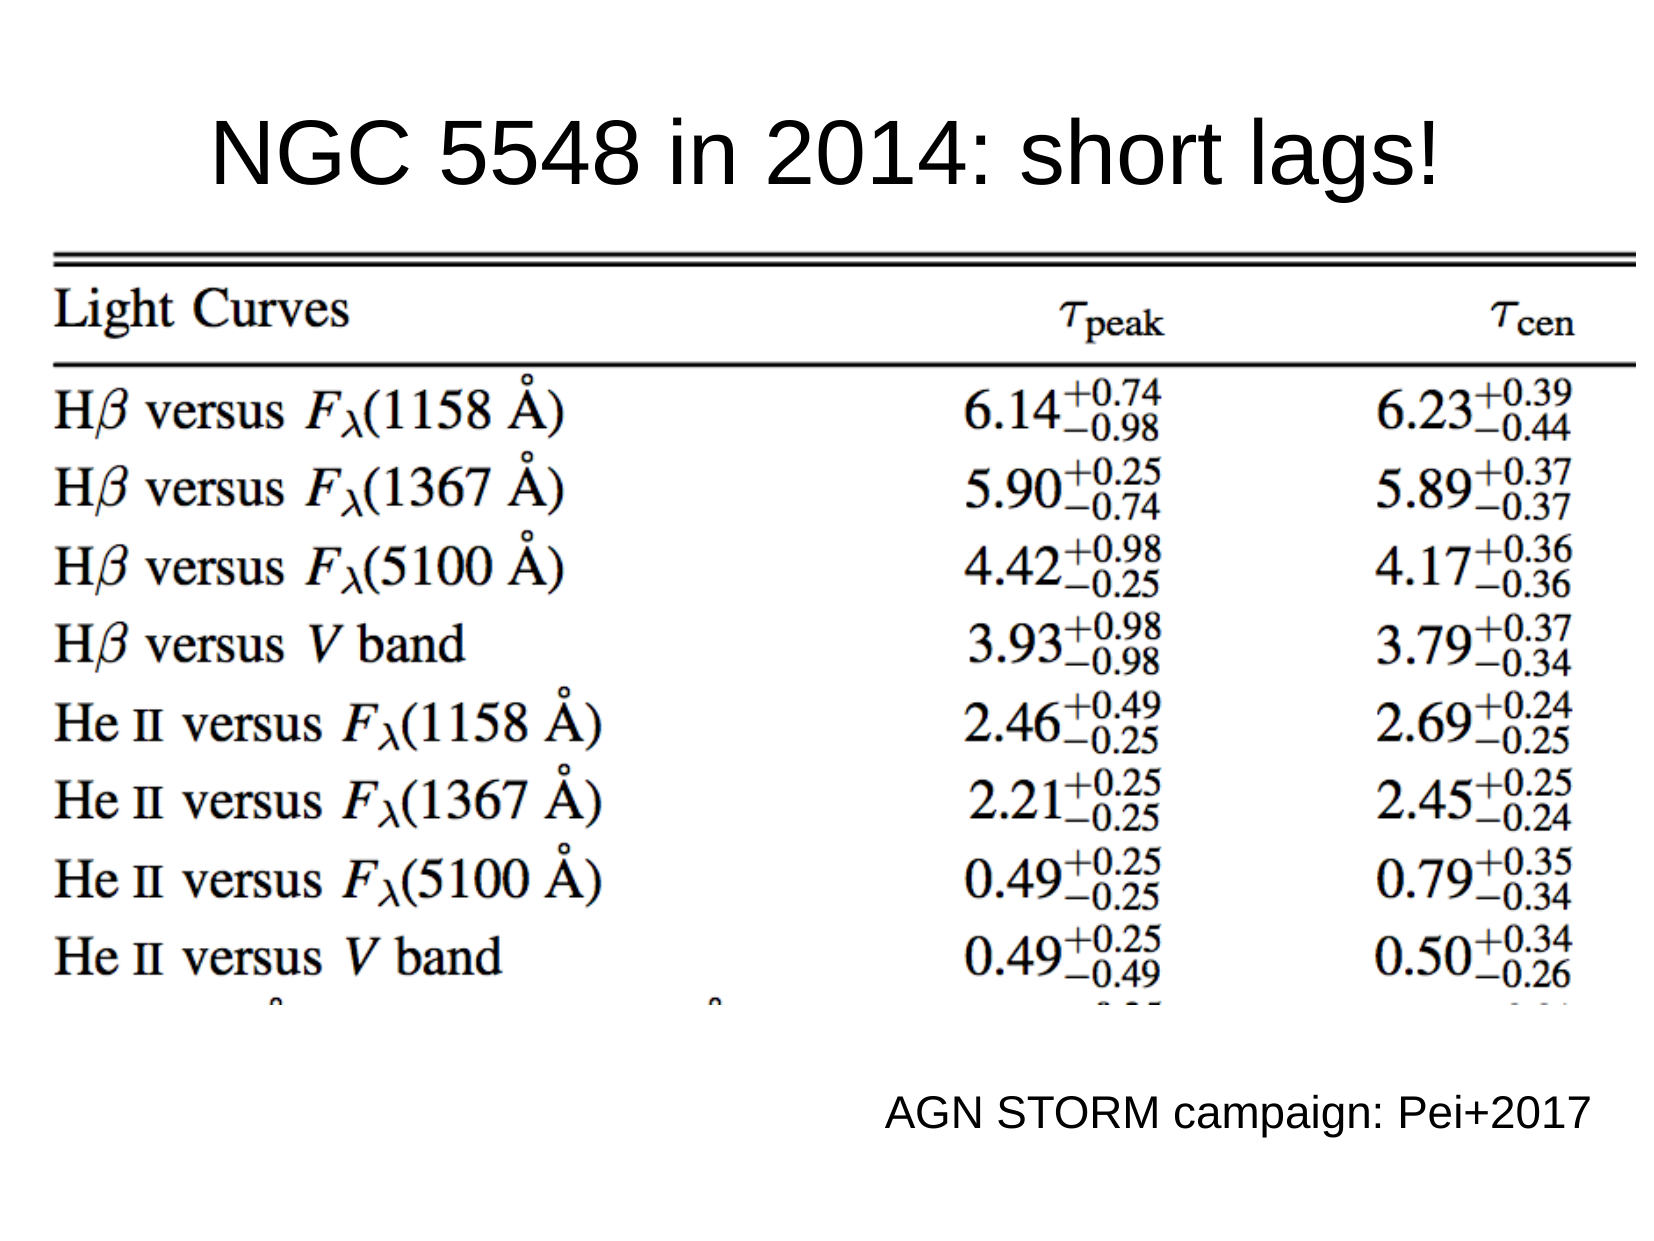

# NGC 5548 in 2014: short lags!
AGN STORM campaign: Pei+2017